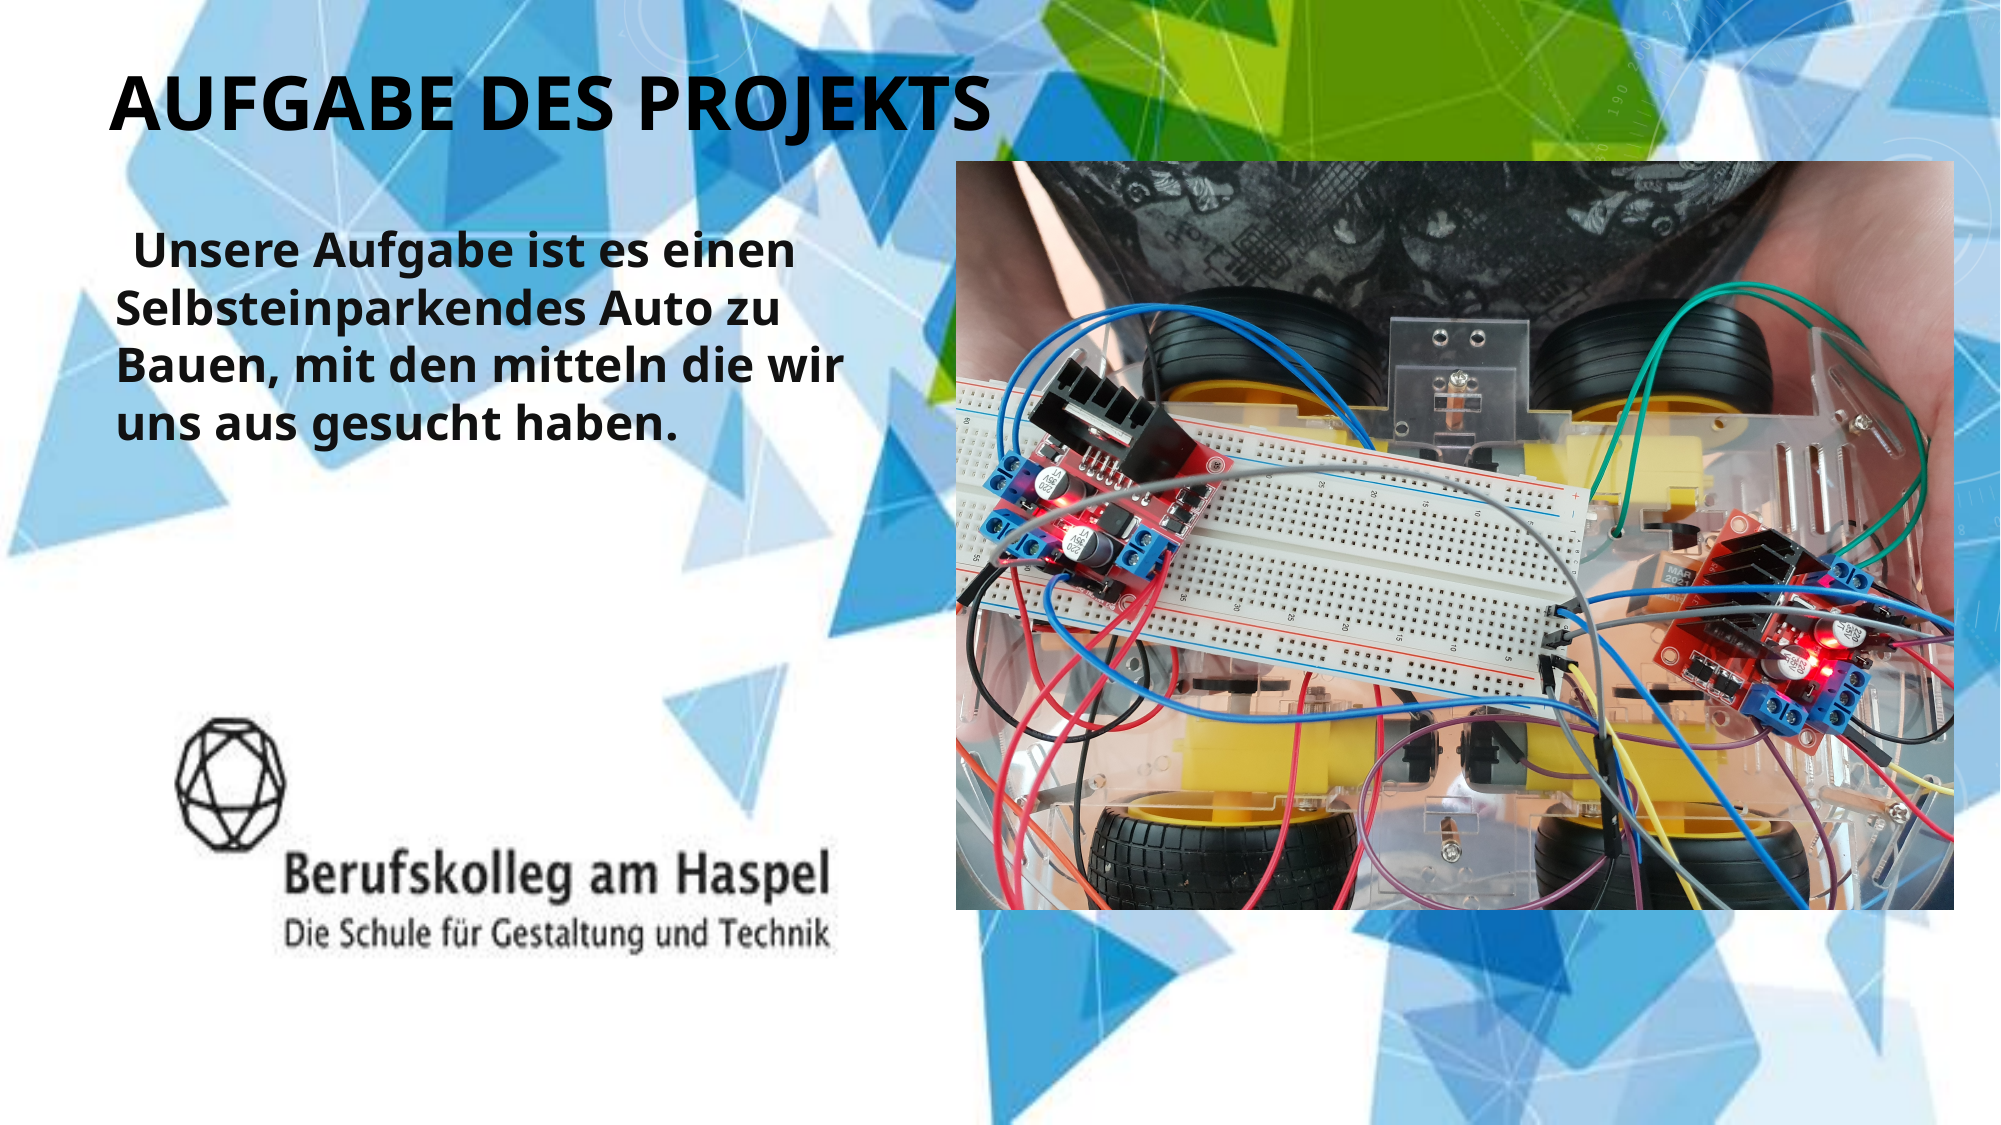

# Aufgabe des Projekts
Unsere Aufgabe ist es einen Selbsteinparkendes Auto zu Bauen, mit den mitteln die wir uns aus gesucht haben.